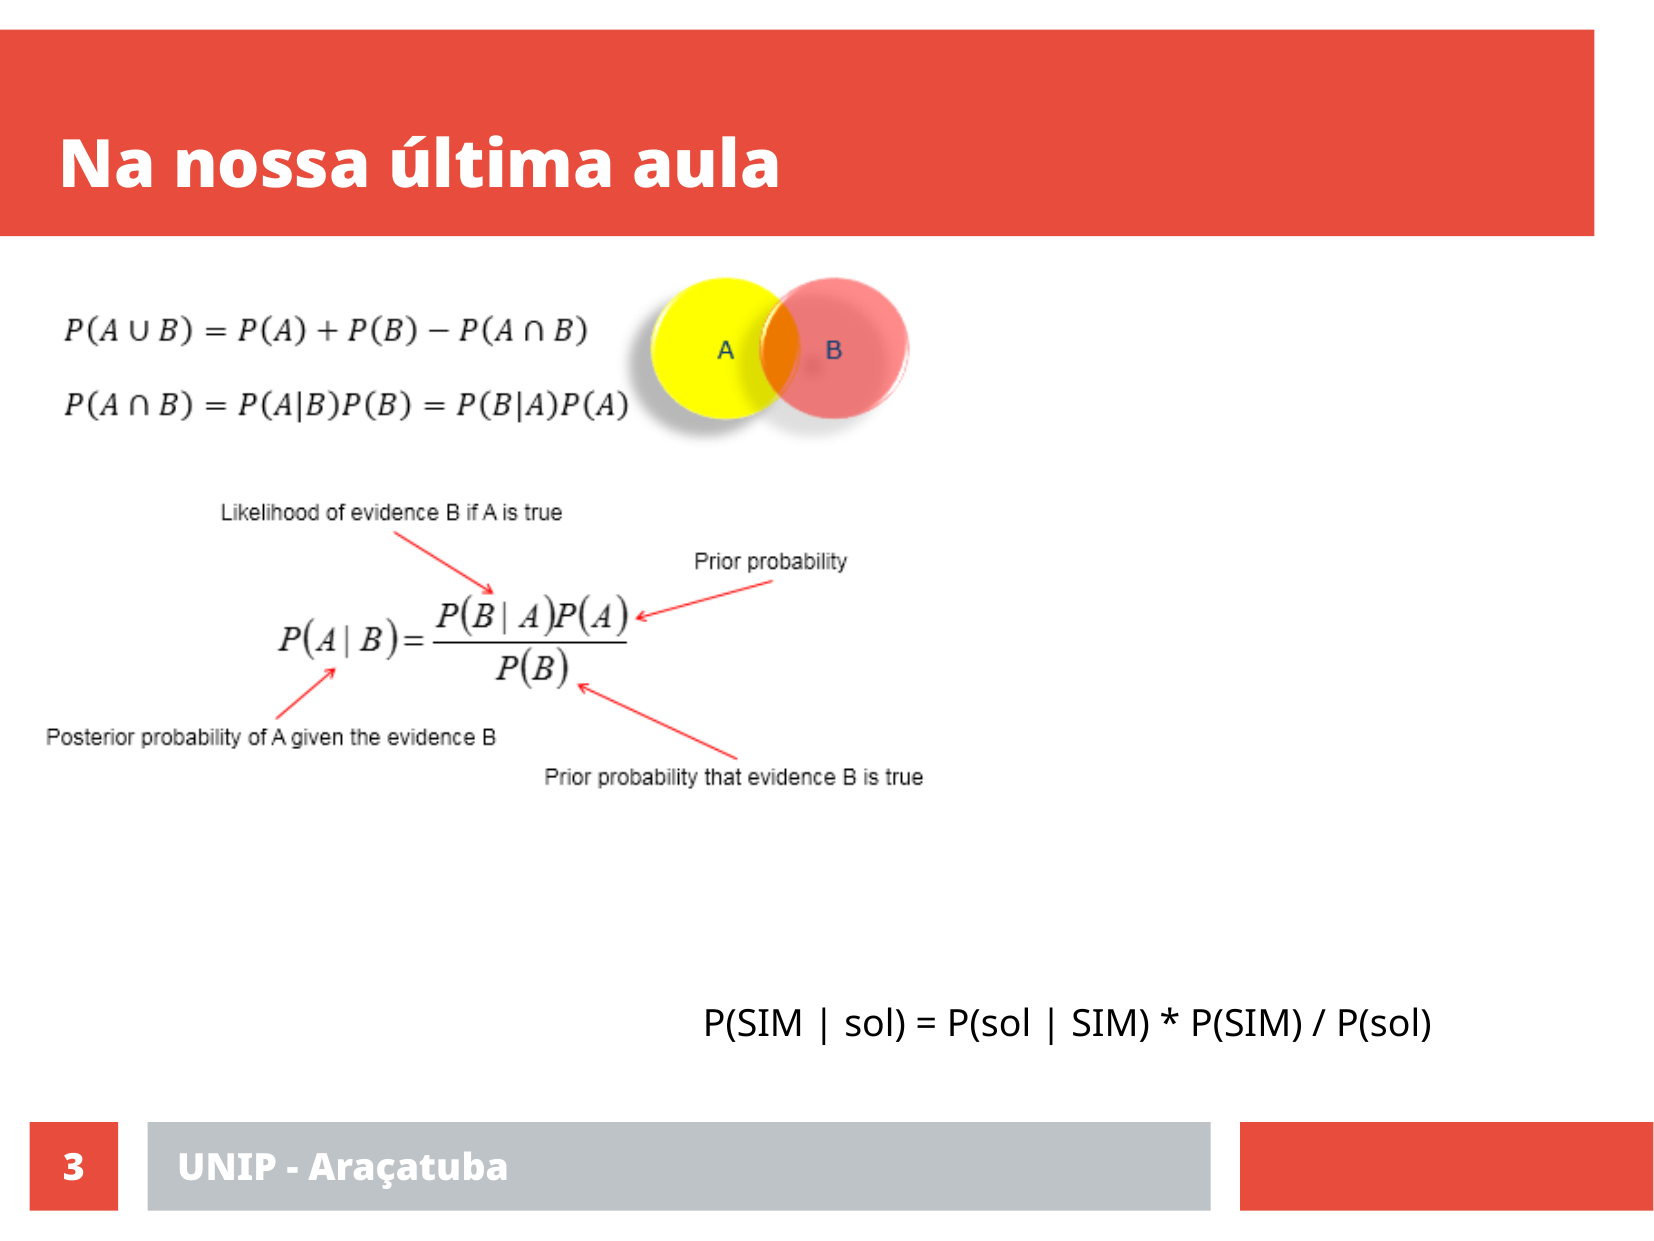

# Na nossa última aula
P(SIM | sol) = P(sol | SIM) * P(SIM) / P(sol)
3
UNIP - Araçatuba